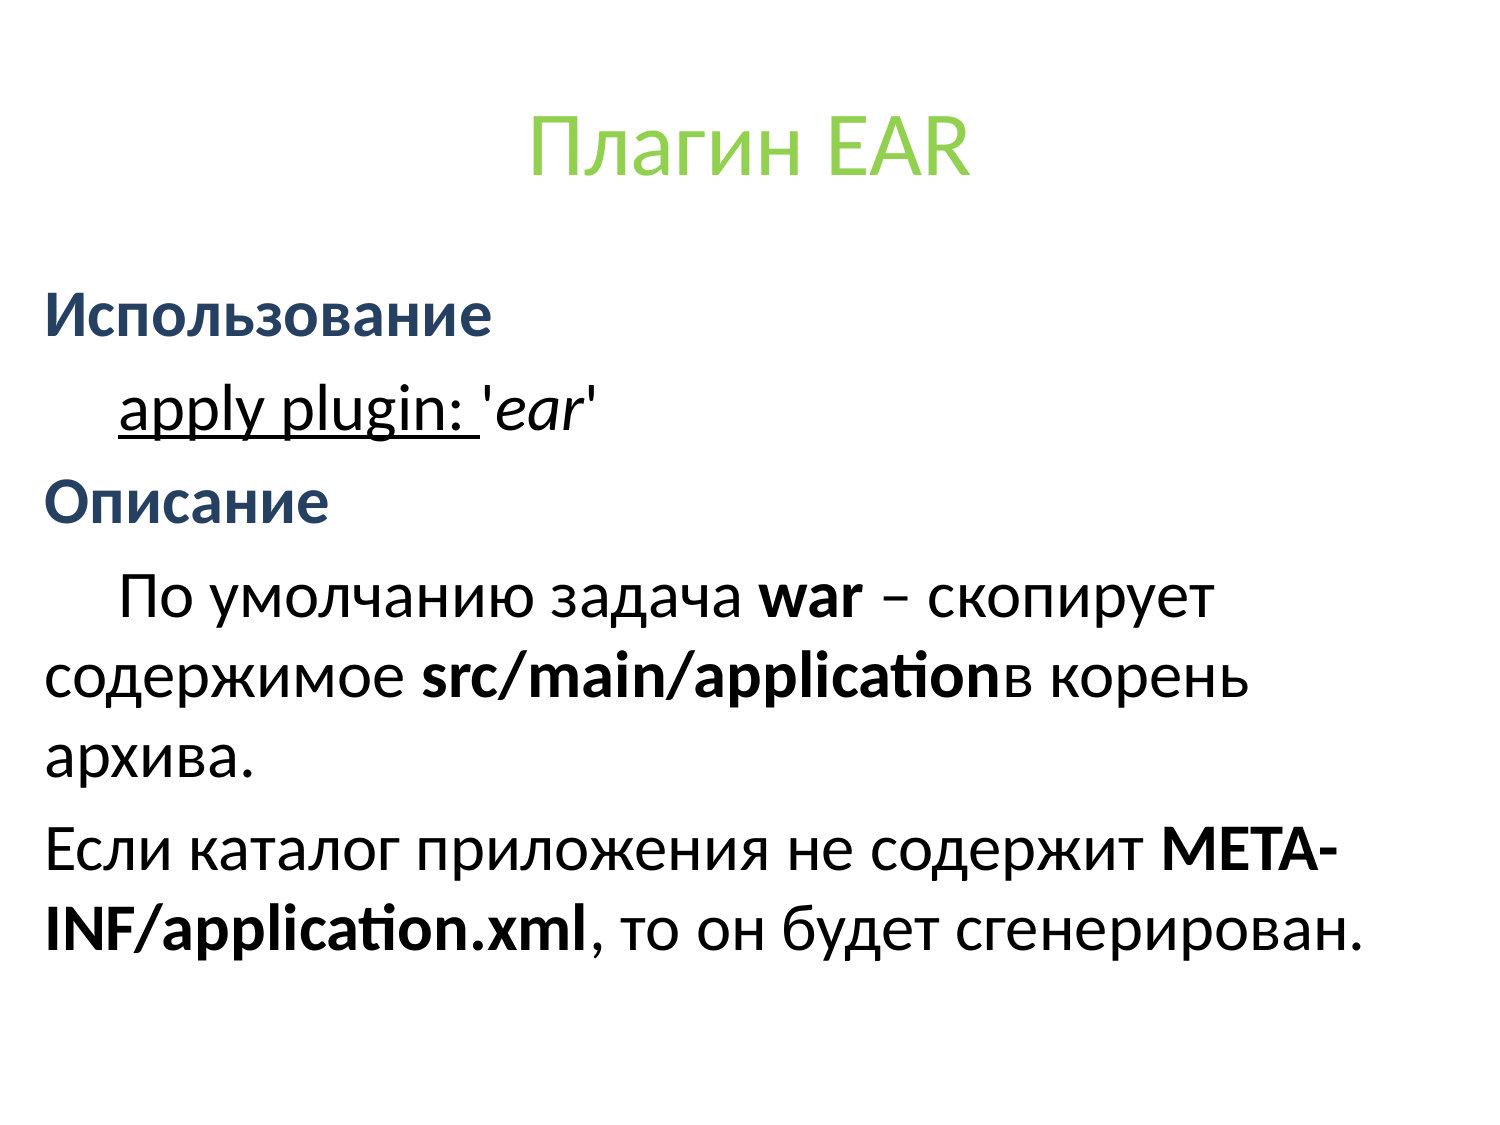

# Плагин EAR
Использование
	apply plugin: 'ear'
Описание
	По умолчанию задача war – скопирует содержимое src/main/applicationв корень архива.
Если каталог приложения не содержит META-INF/application.xml, то он будет сгенерирован.